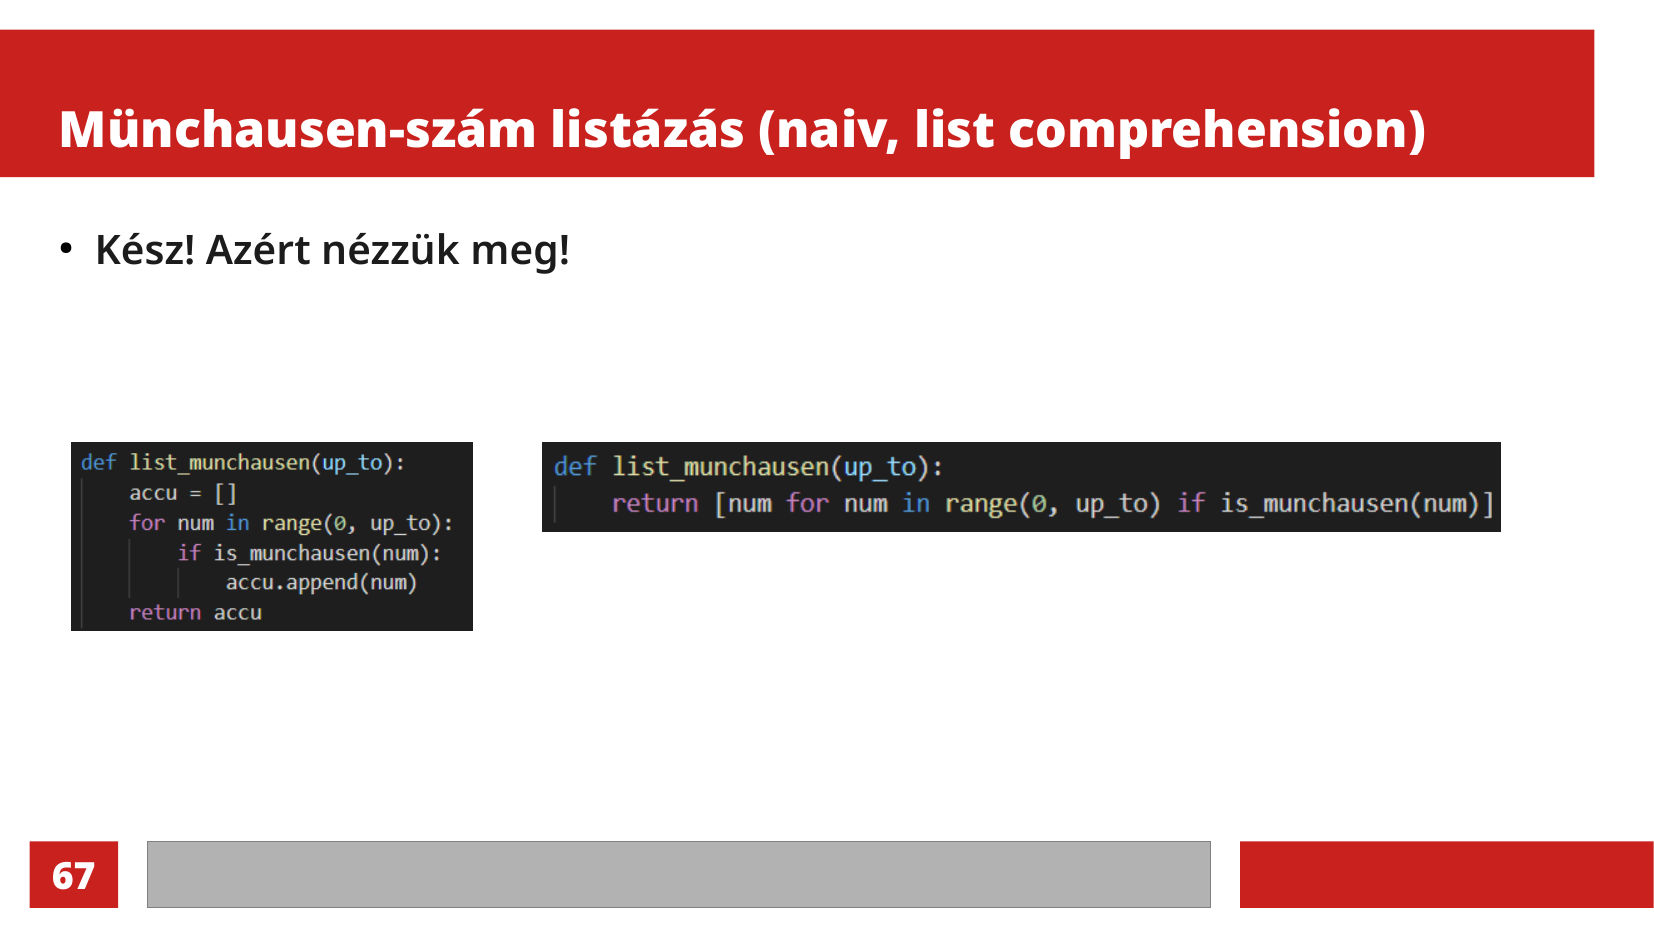

# Münchausen-szám listázás (naiv, list comprehension)
Kész! Azért nézzük meg!
67